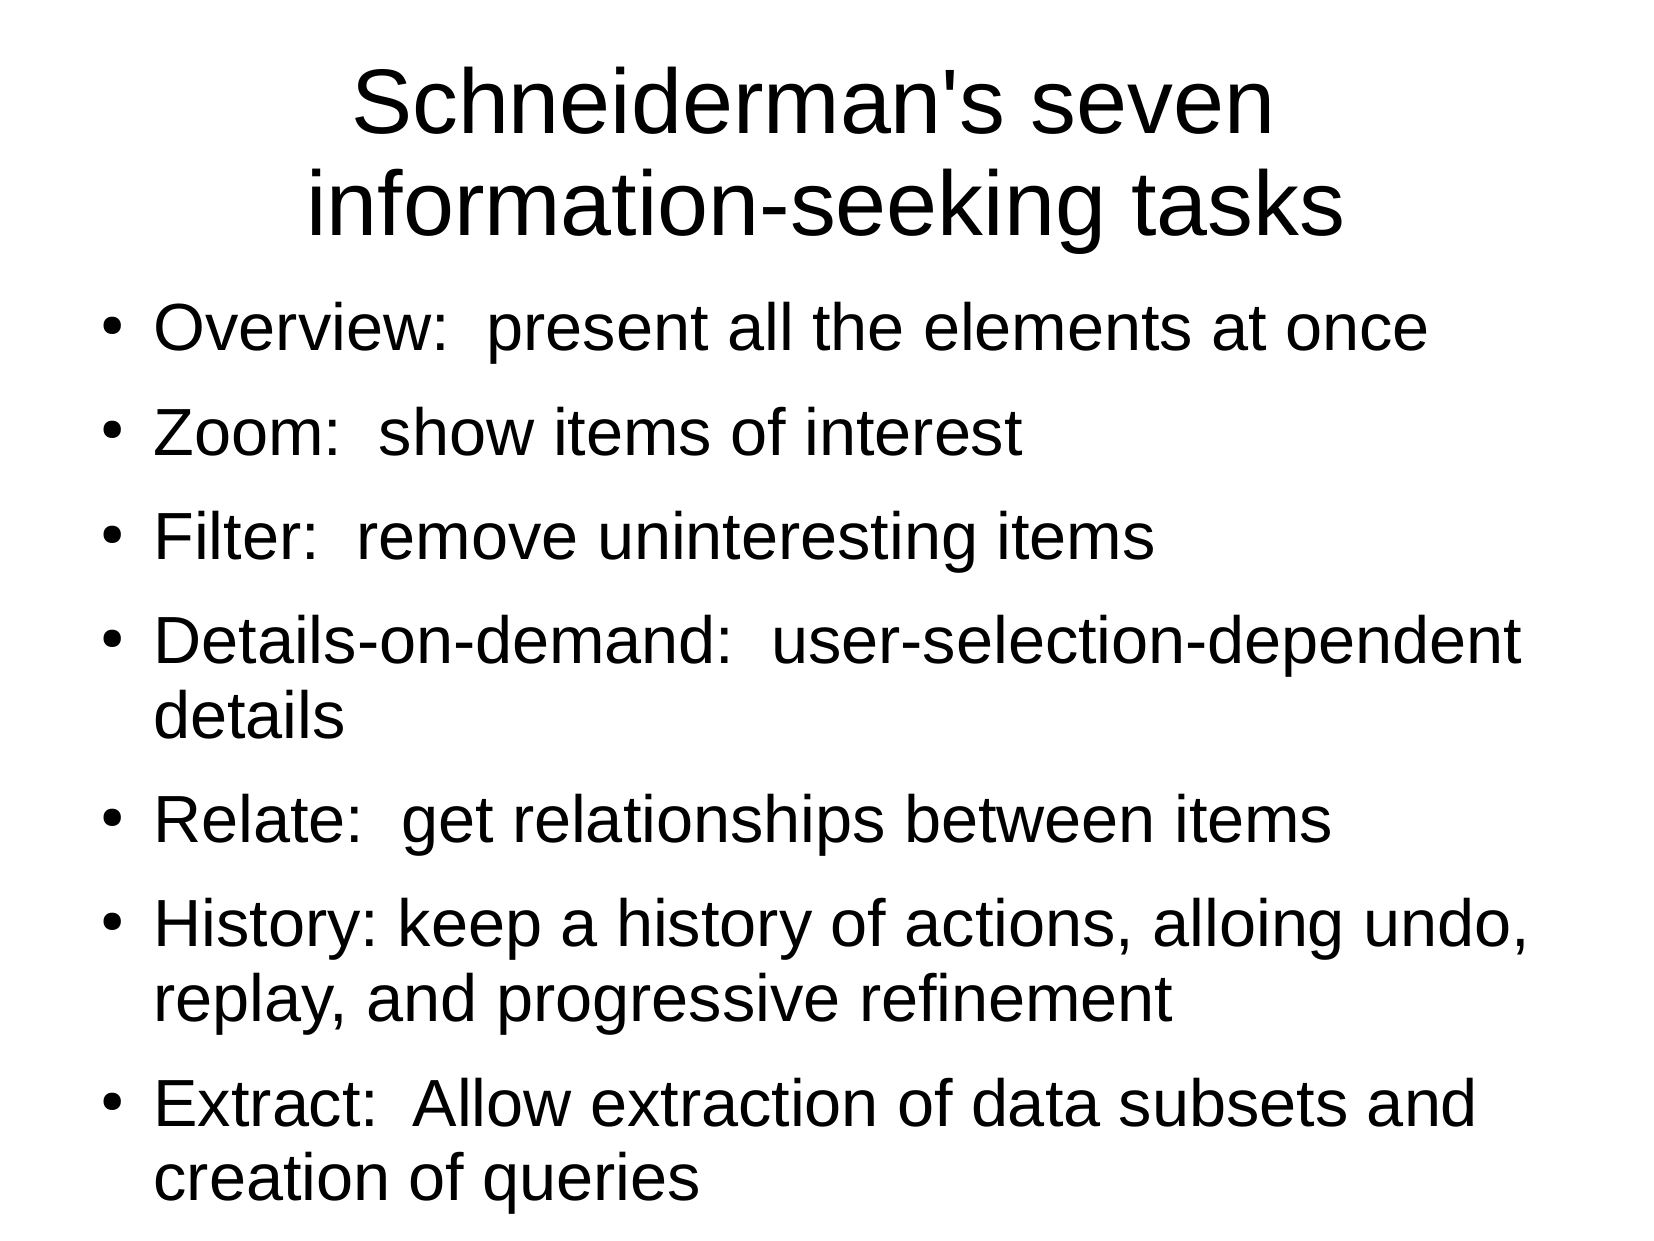

# Schneiderman's seven information-seeking tasks
Overview: present all the elements at once
Zoom: show items of interest
Filter: remove uninteresting items
Details-on-demand: user-selection-dependent details
Relate: get relationships between items
History: keep a history of actions, alloing undo, replay, and progressive refinement
Extract: Allow extraction of data subsets and creation of queries